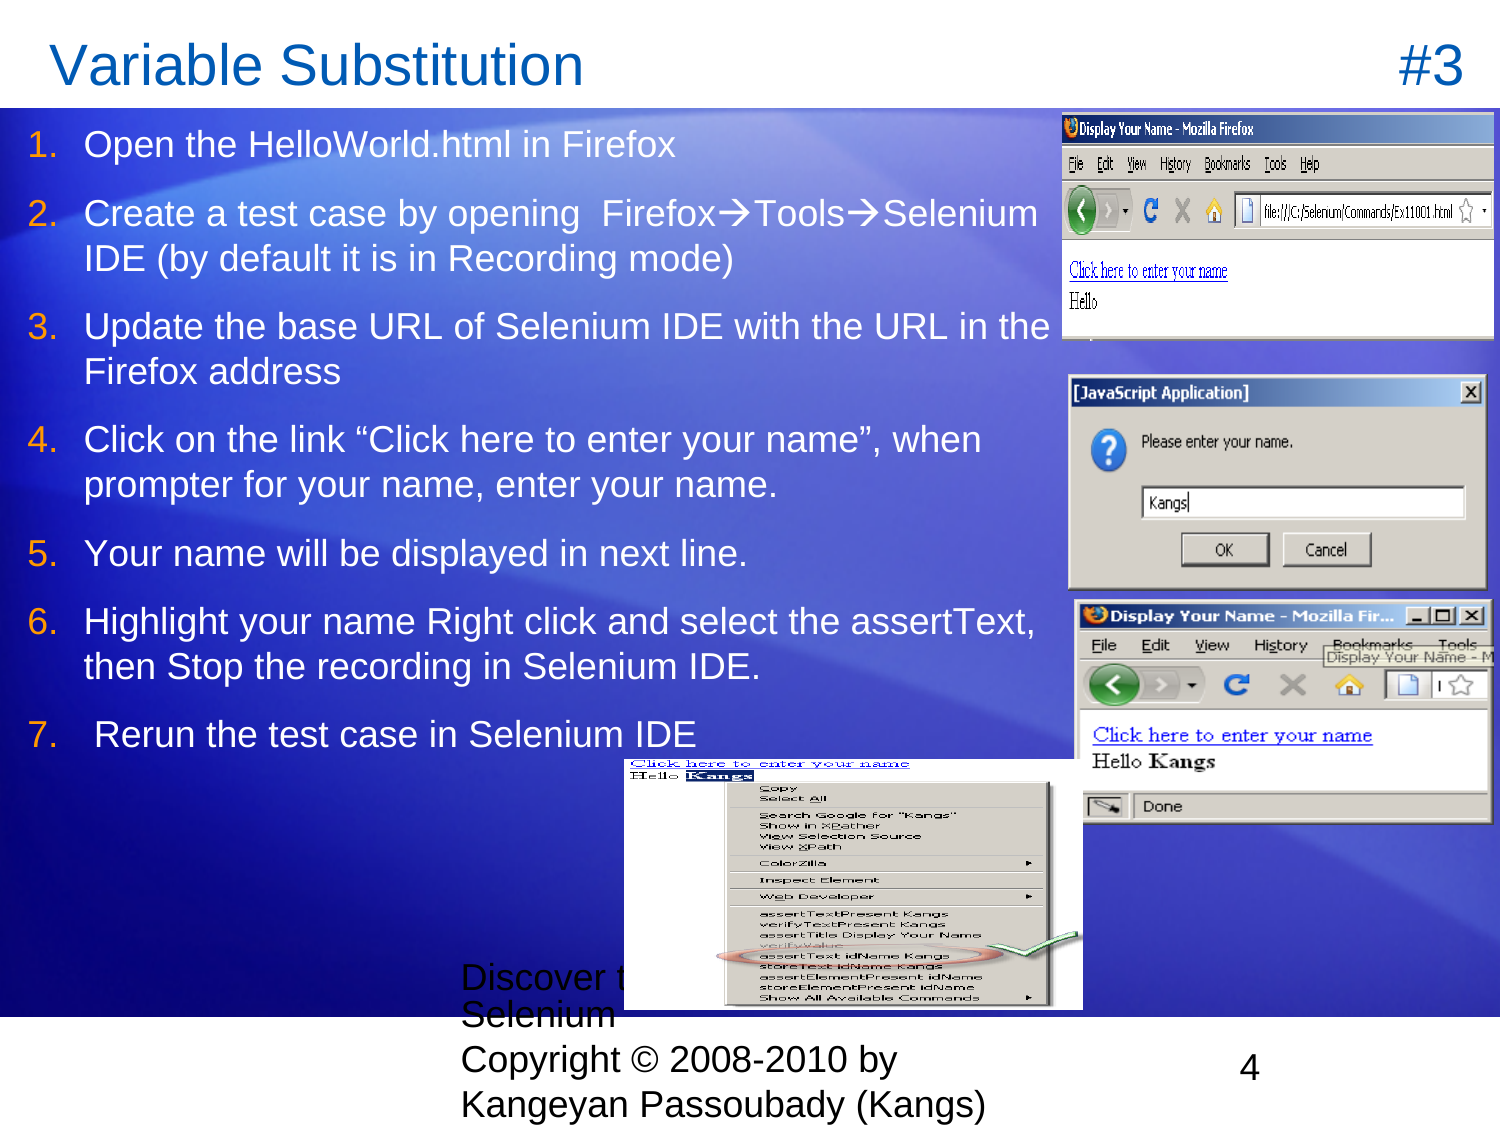

# Variable Substitution						#3
Open the HelloWorld.html in Firefox
Create a test case by opening FirefoxToolsSelenium IDE (by default it is in Recording mode)
Update the base URL of Selenium IDE with the URL in the Firefox address
Click on the link “Click here to enter your name”, when prompter for your name, enter your name.
Your name will be displayed in next line.
Highlight your name Right click and select the assertText, then Stop the recording in Selenium IDE.
 Rerun the test case in Selenium IDE
Discover the automating power of Selenium
4